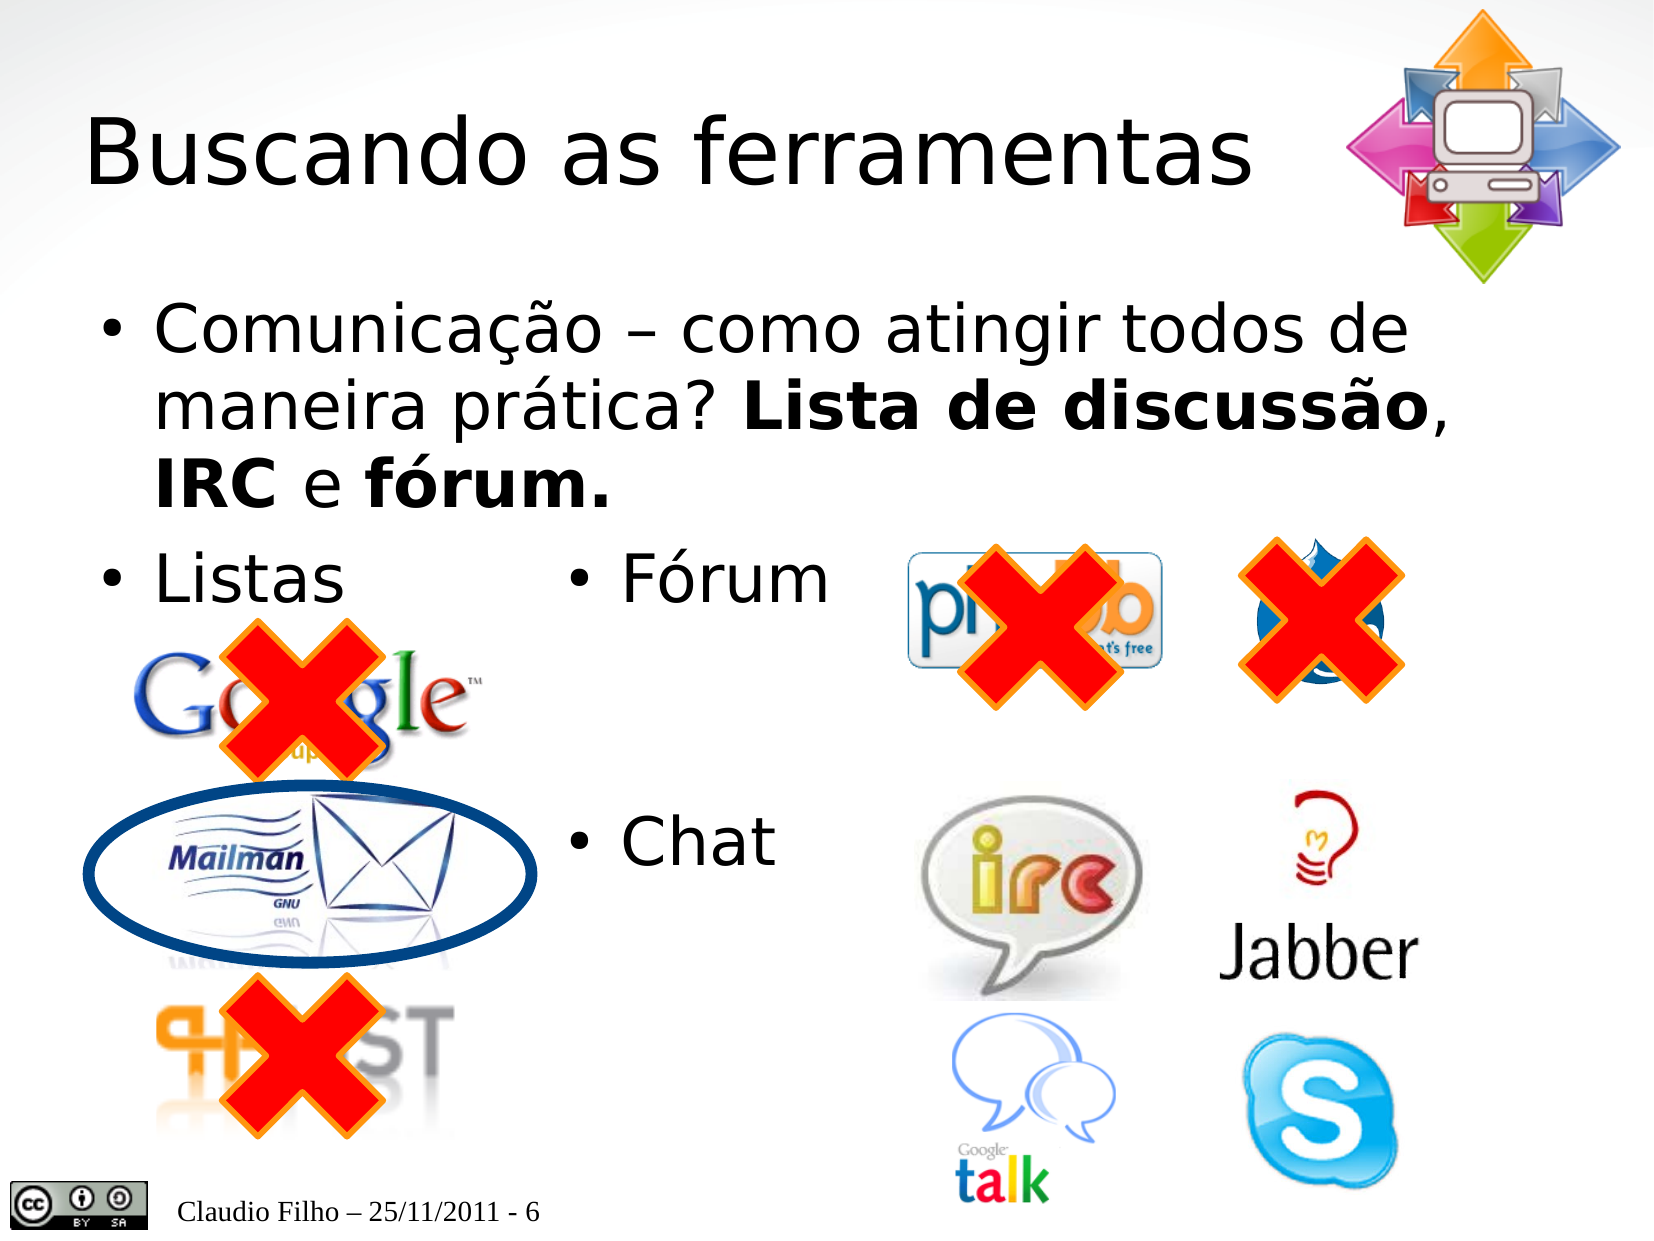

# Buscando as ferramentas
Comunicação – como atingir todos de maneira prática? Lista de discussão, IRC e fórum.
Listas
Fórum
Chat